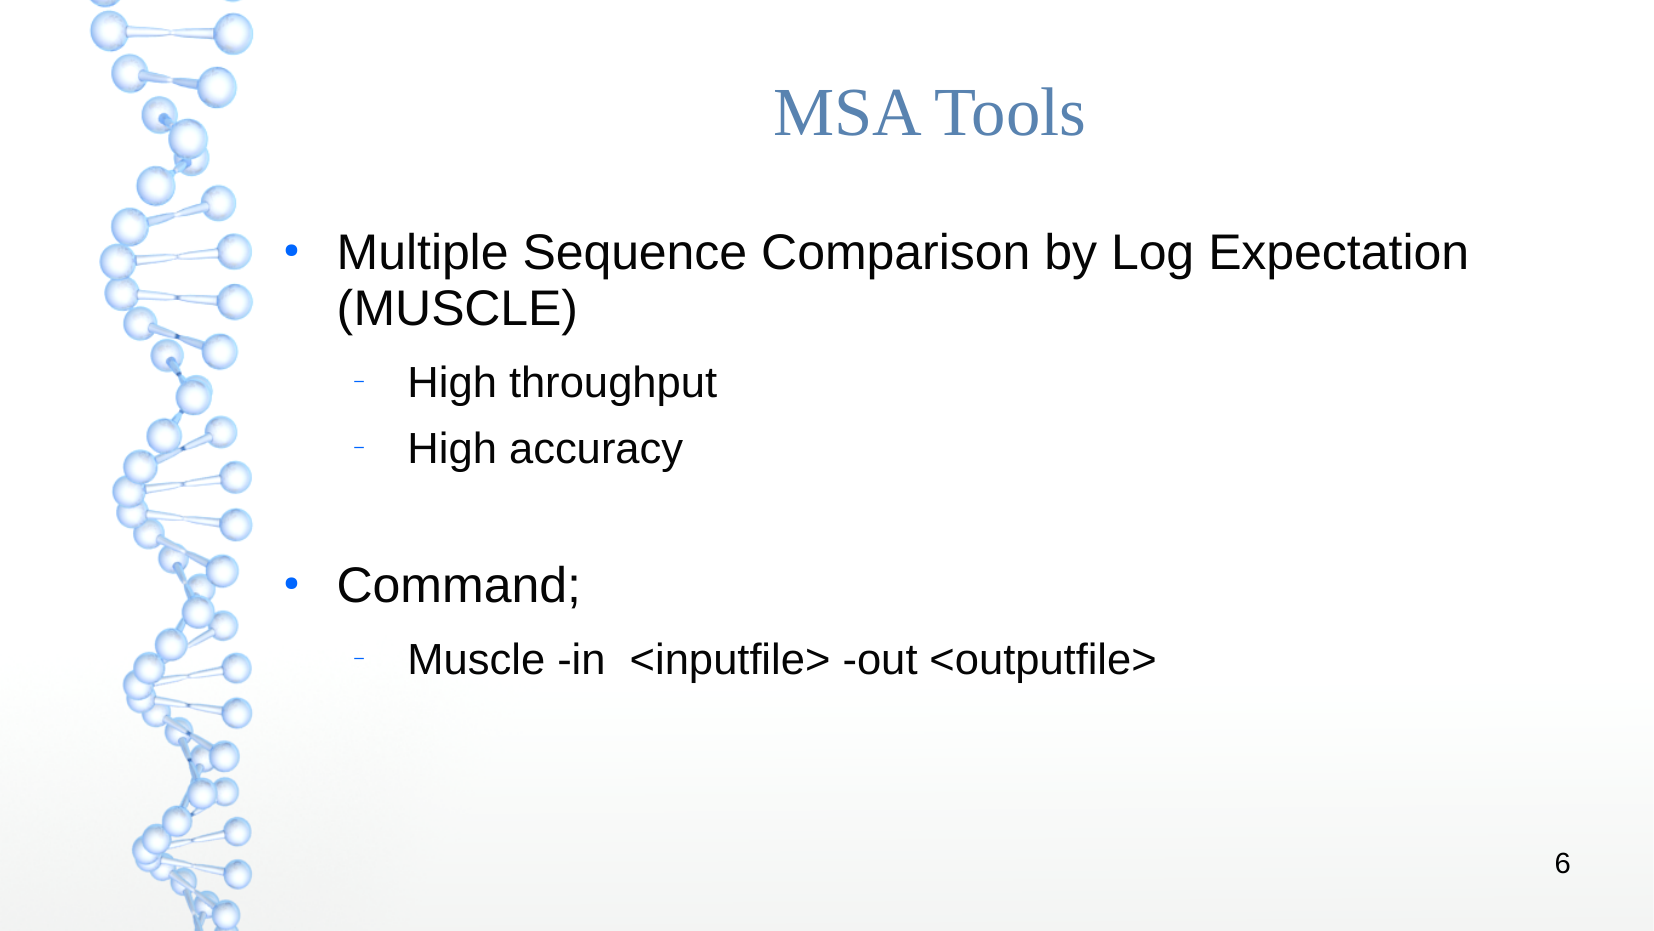

# MSA Tools
Multiple Sequence Comparison by Log Expectation (MUSCLE)
High throughput
High accuracy
Command;
Muscle -in <inputfile> -out <outputfile>
6